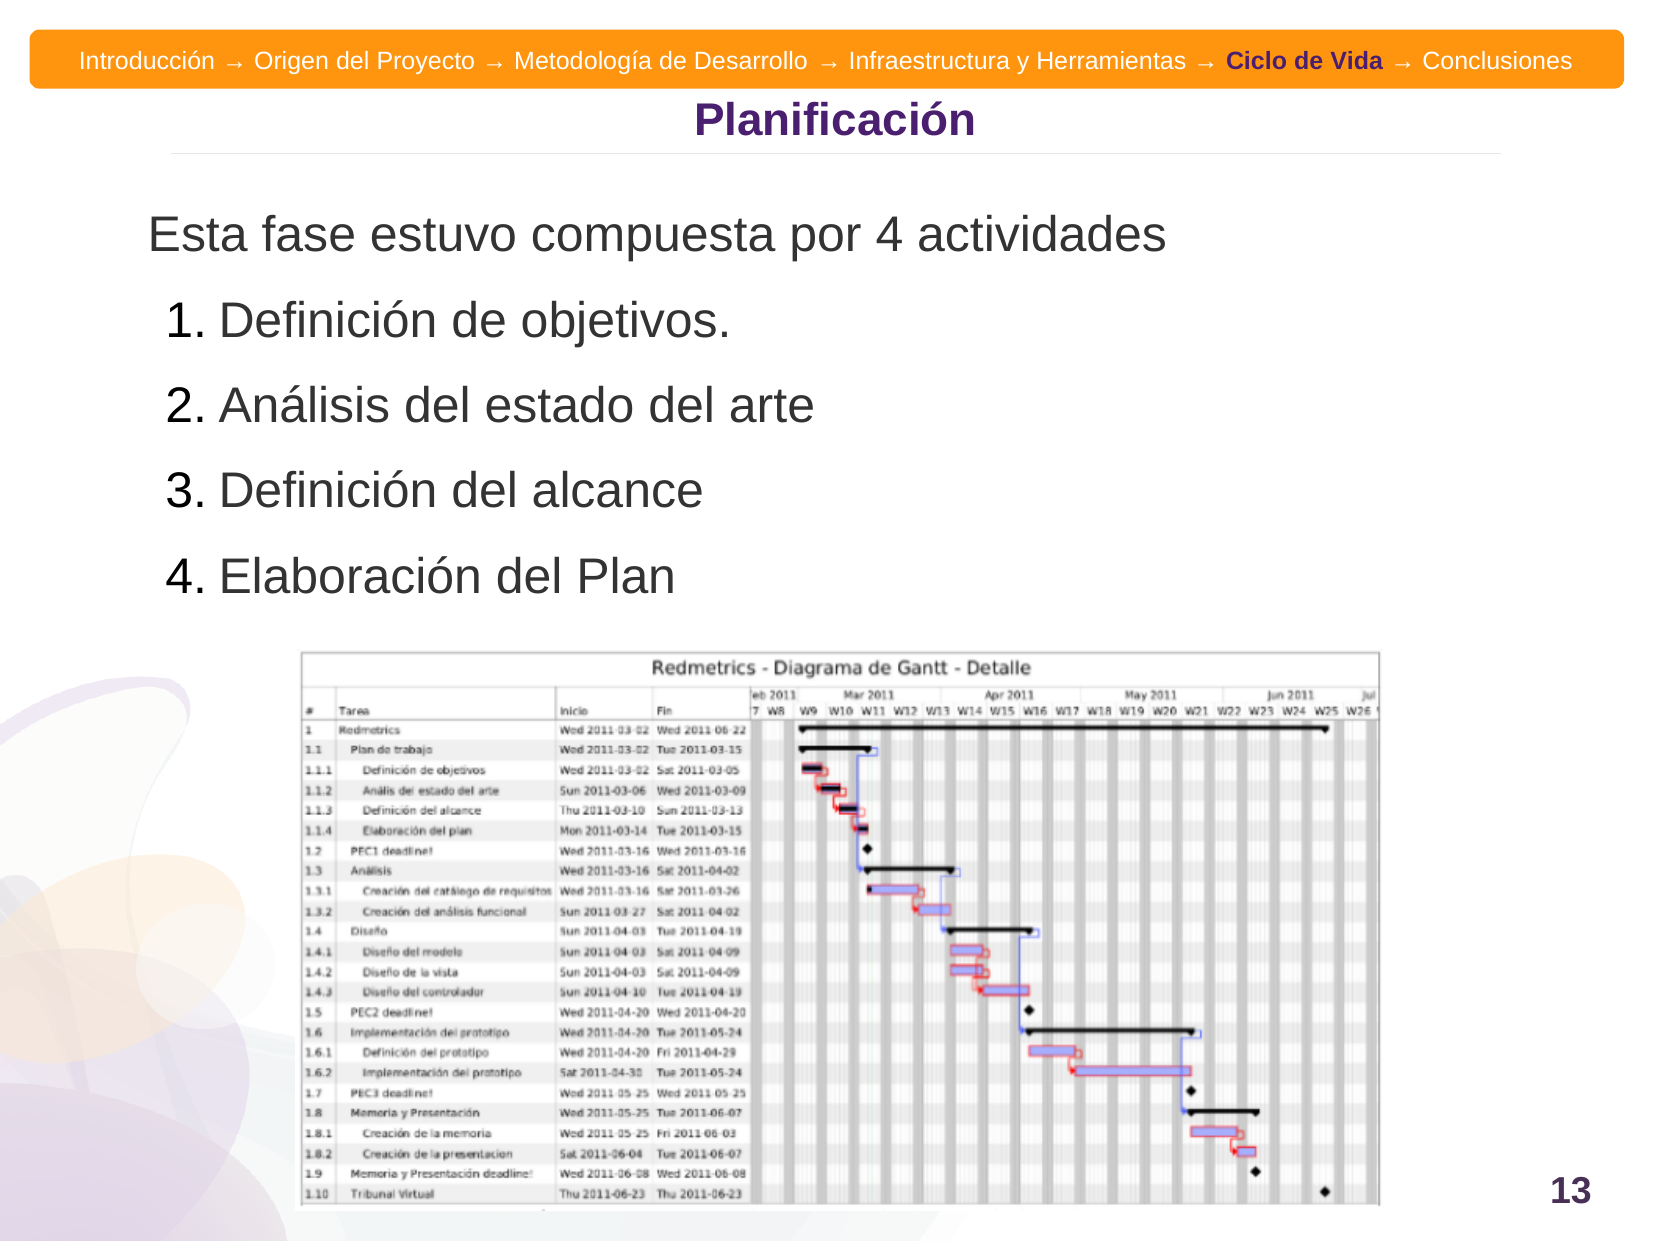

Introducción → Origen del Proyecto → Metodología de Desarrollo → Infraestructura y Herramientas → Ciclo de Vida → Conclusiones
Planificación
#
Esta fase estuvo compuesta por 4 actividades
Definición de objetivos.
Análisis del estado del arte
Definición del alcance
Elaboración del Plan